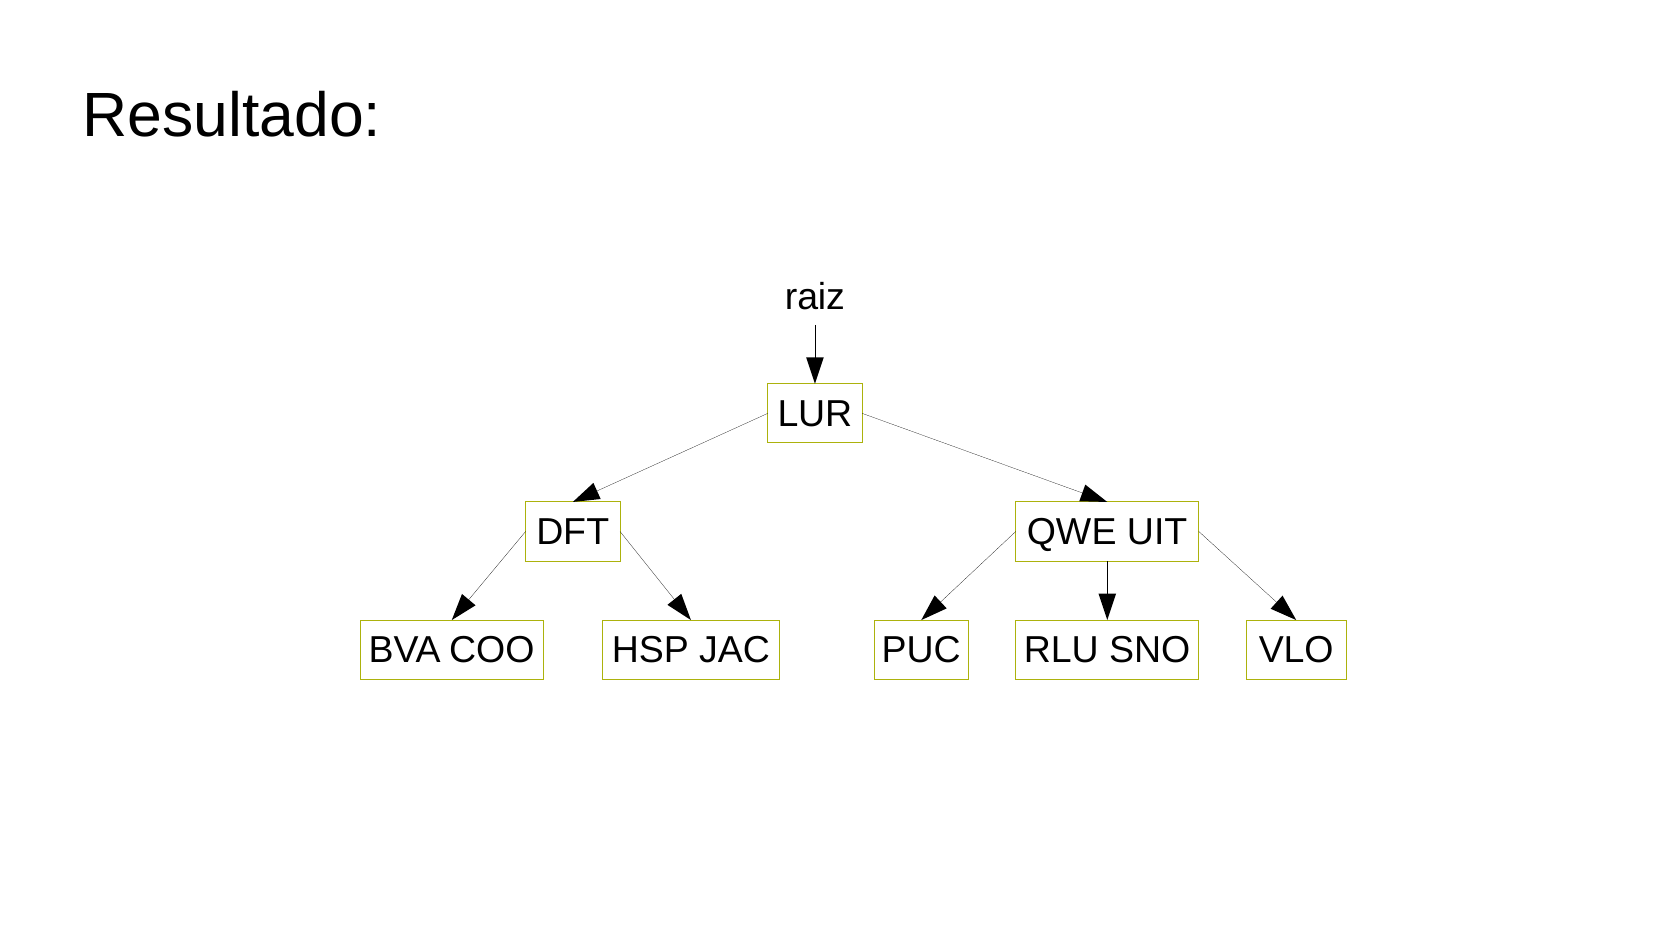

# Resultado:
raiz
LUR
DFT
QWE UIT
BVA COO
HSP JAC
PUC
RLU SNO
QWE
VLO